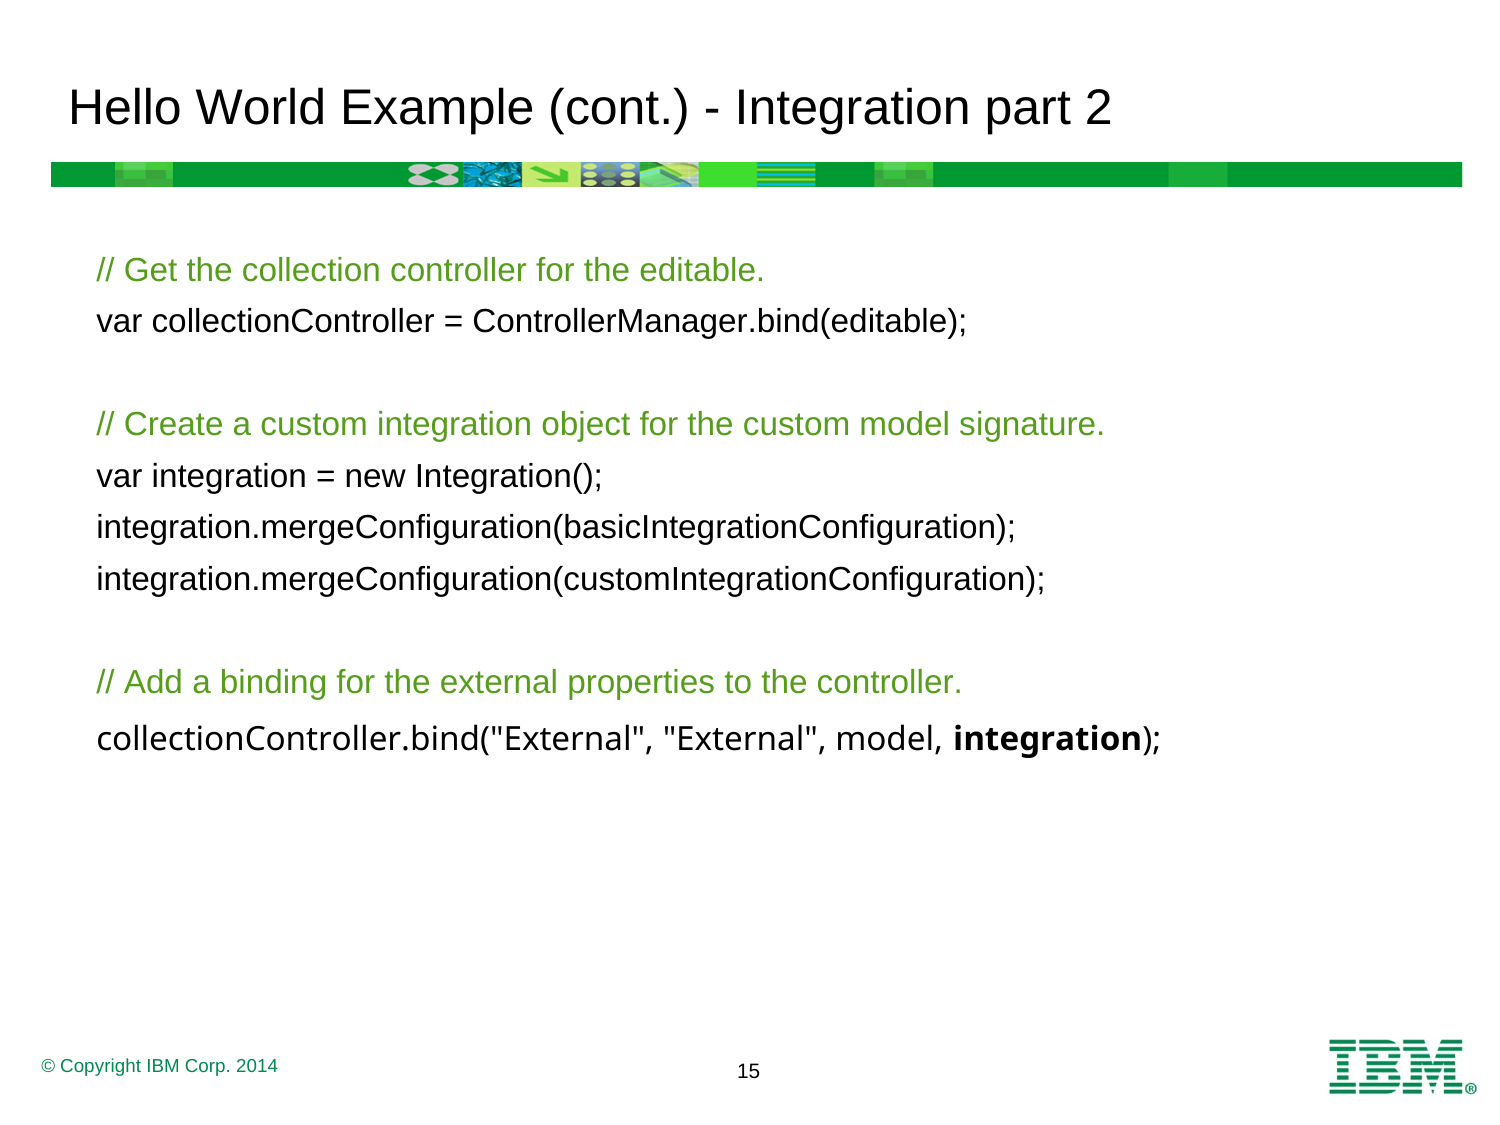

# Hello World Example (cont.) - Integration part 2
// Get the collection controller for the editable.
var collectionController = ControllerManager.bind(editable);
// Create a custom integration object for the custom model signature.
var integration = new Integration();
integration.mergeConfiguration(basicIntegrationConfiguration);
integration.mergeConfiguration(customIntegrationConfiguration);
// Add a binding for the external properties to the controller.
collectionController.bind("External", "External", model, integration);
15